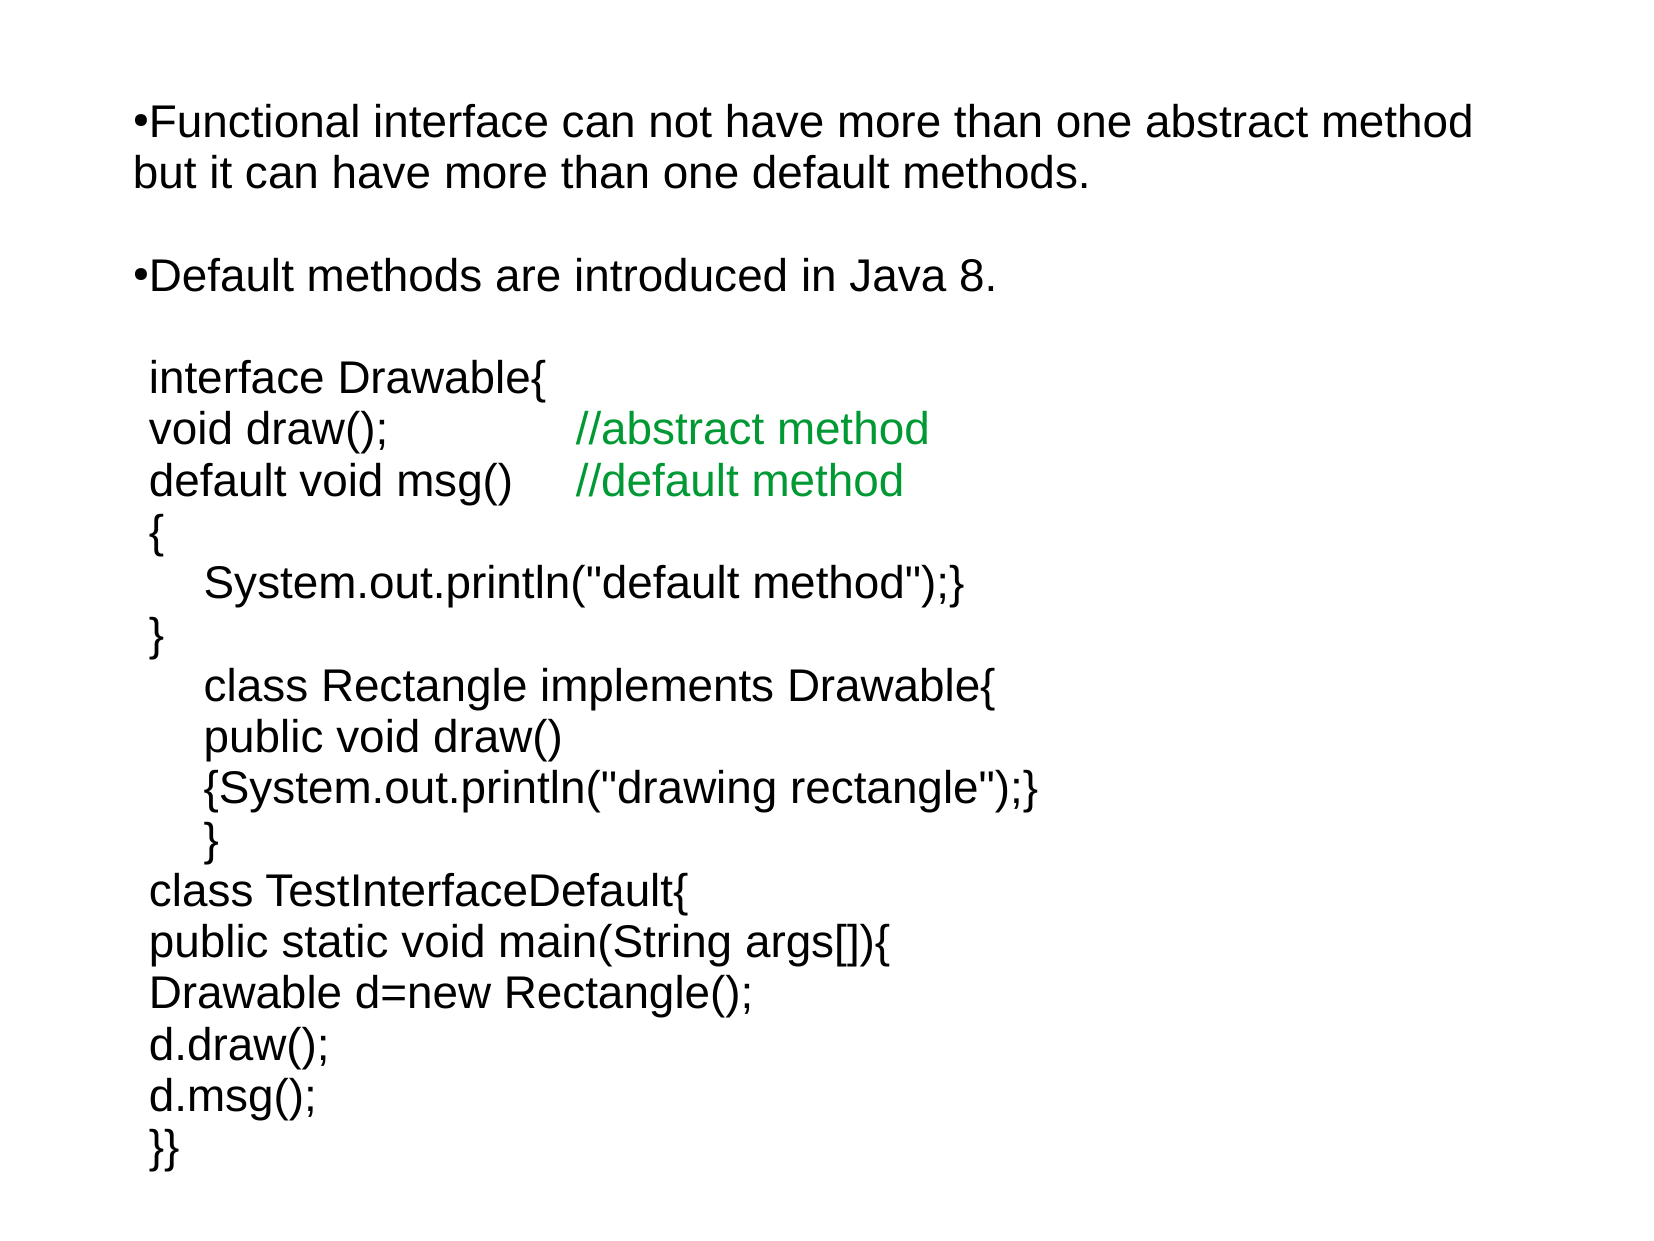

Functional interface can not have more than one abstract method but it can have more than one default methods.
Default methods are introduced in Java 8.
interface Drawable{
void draw(); 			//abstract method
default void msg()	//default method
{
System.out.println("default method");}
}
class Rectangle implements Drawable{
public void draw()
{System.out.println("drawing rectangle");}
}
class TestInterfaceDefault{
public static void main(String args[]){
Drawable d=new Rectangle();
d.draw();
d.msg();
}}